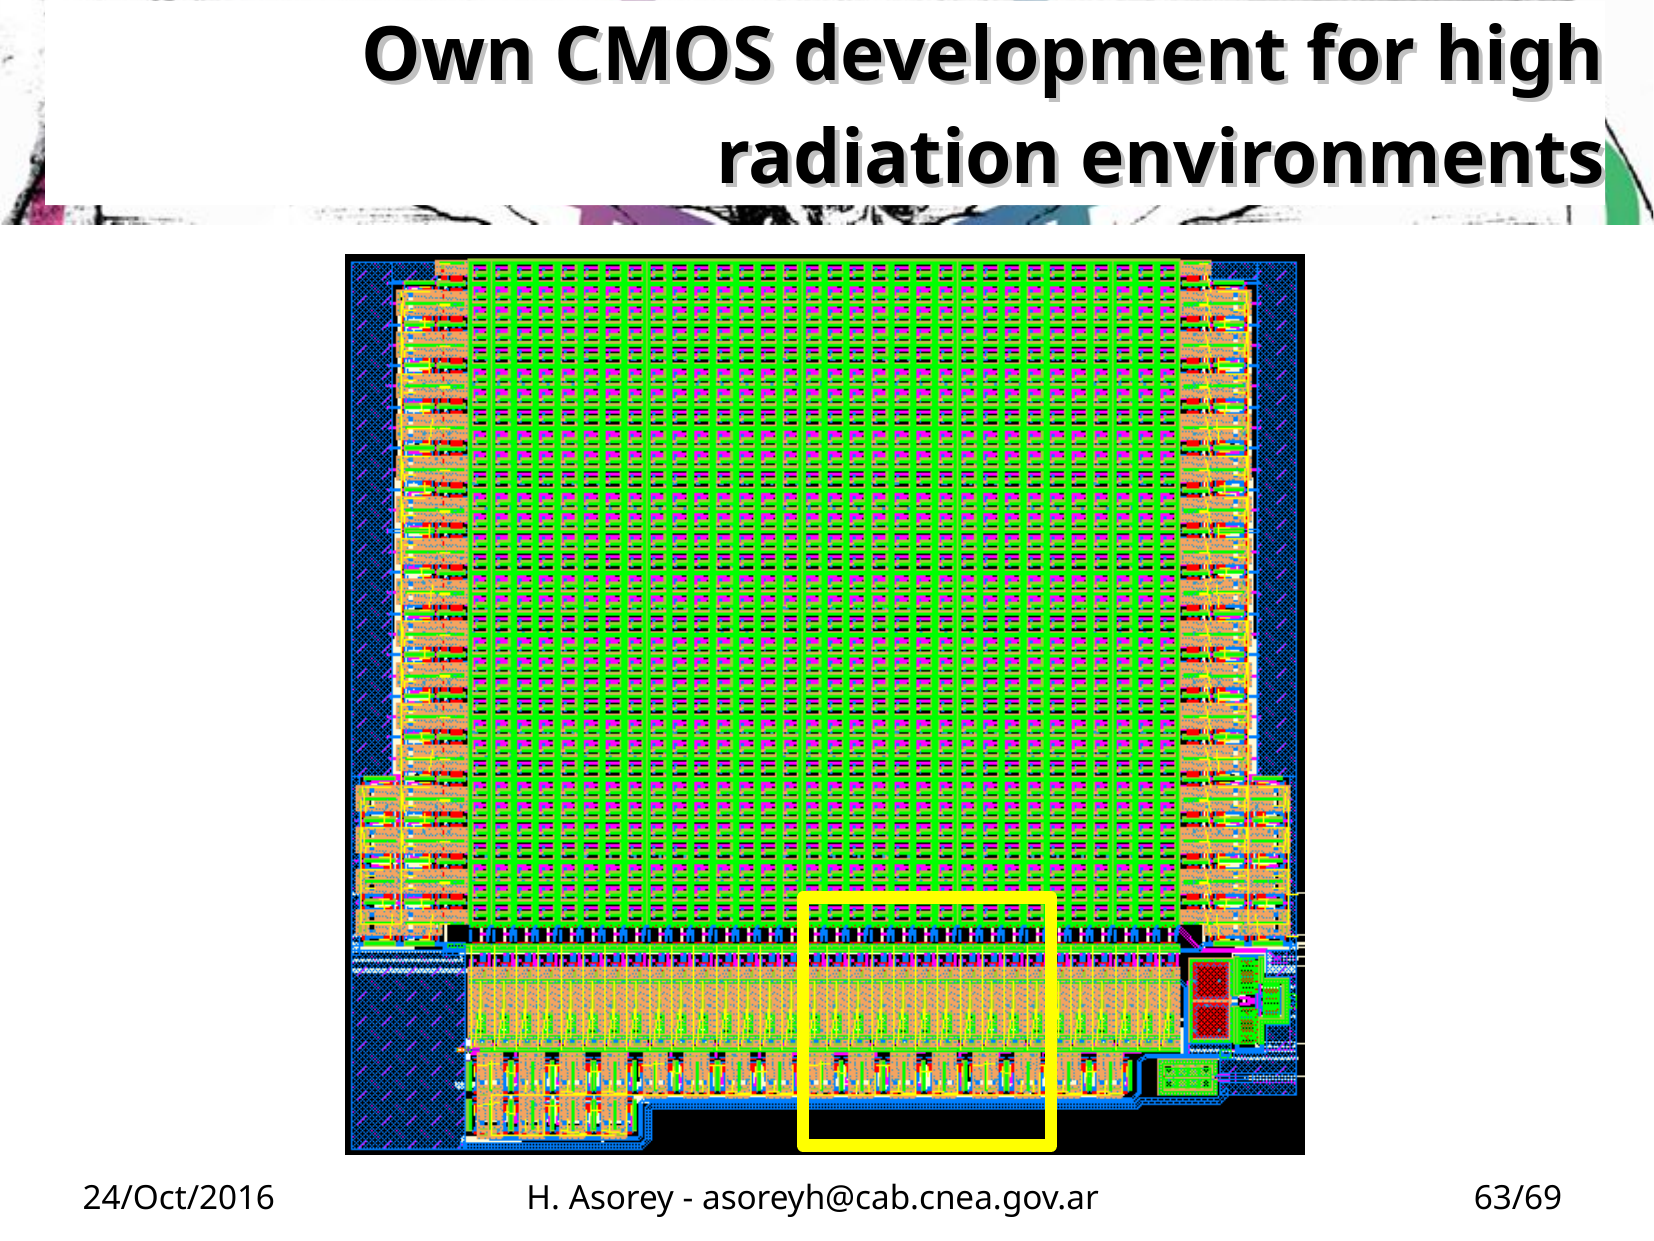

# Own CMOS development for high radiation environments
24/Oct/2016
H. Asorey - asoreyh@cab.cnea.gov.ar
63